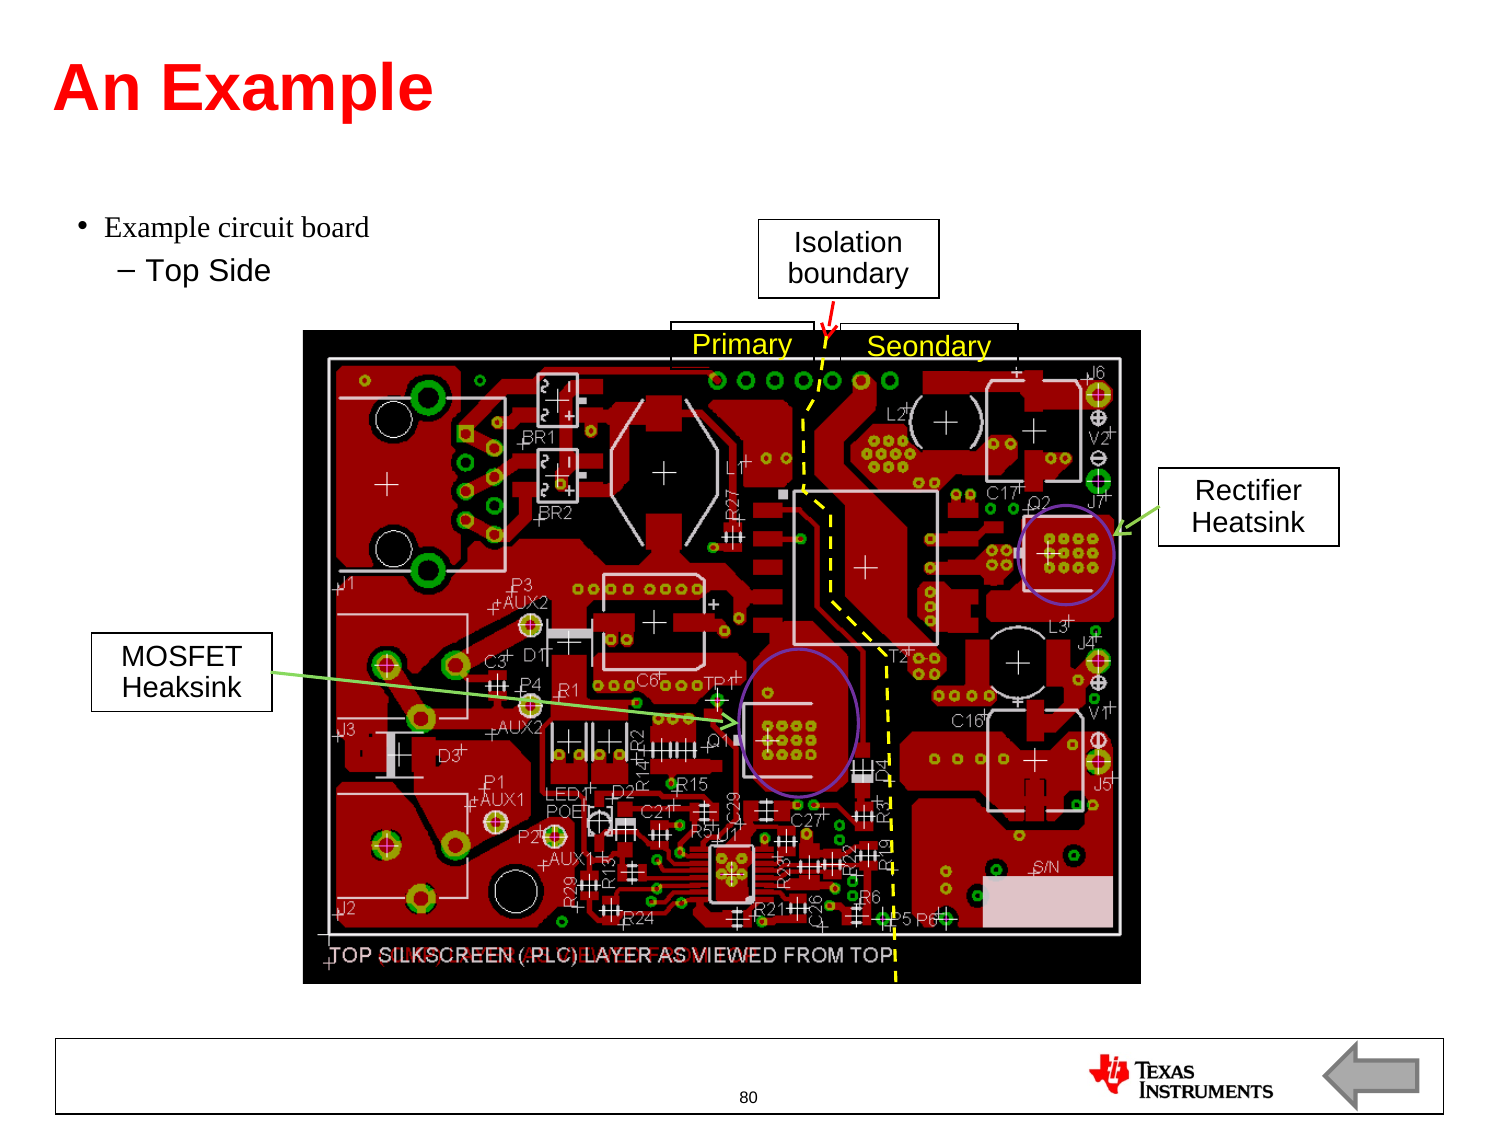

# An Example
Example circuit board
Top Side
Isolation boundary
Primary
Seondary
Rectifier Heatsink
MOSFET Heaksink